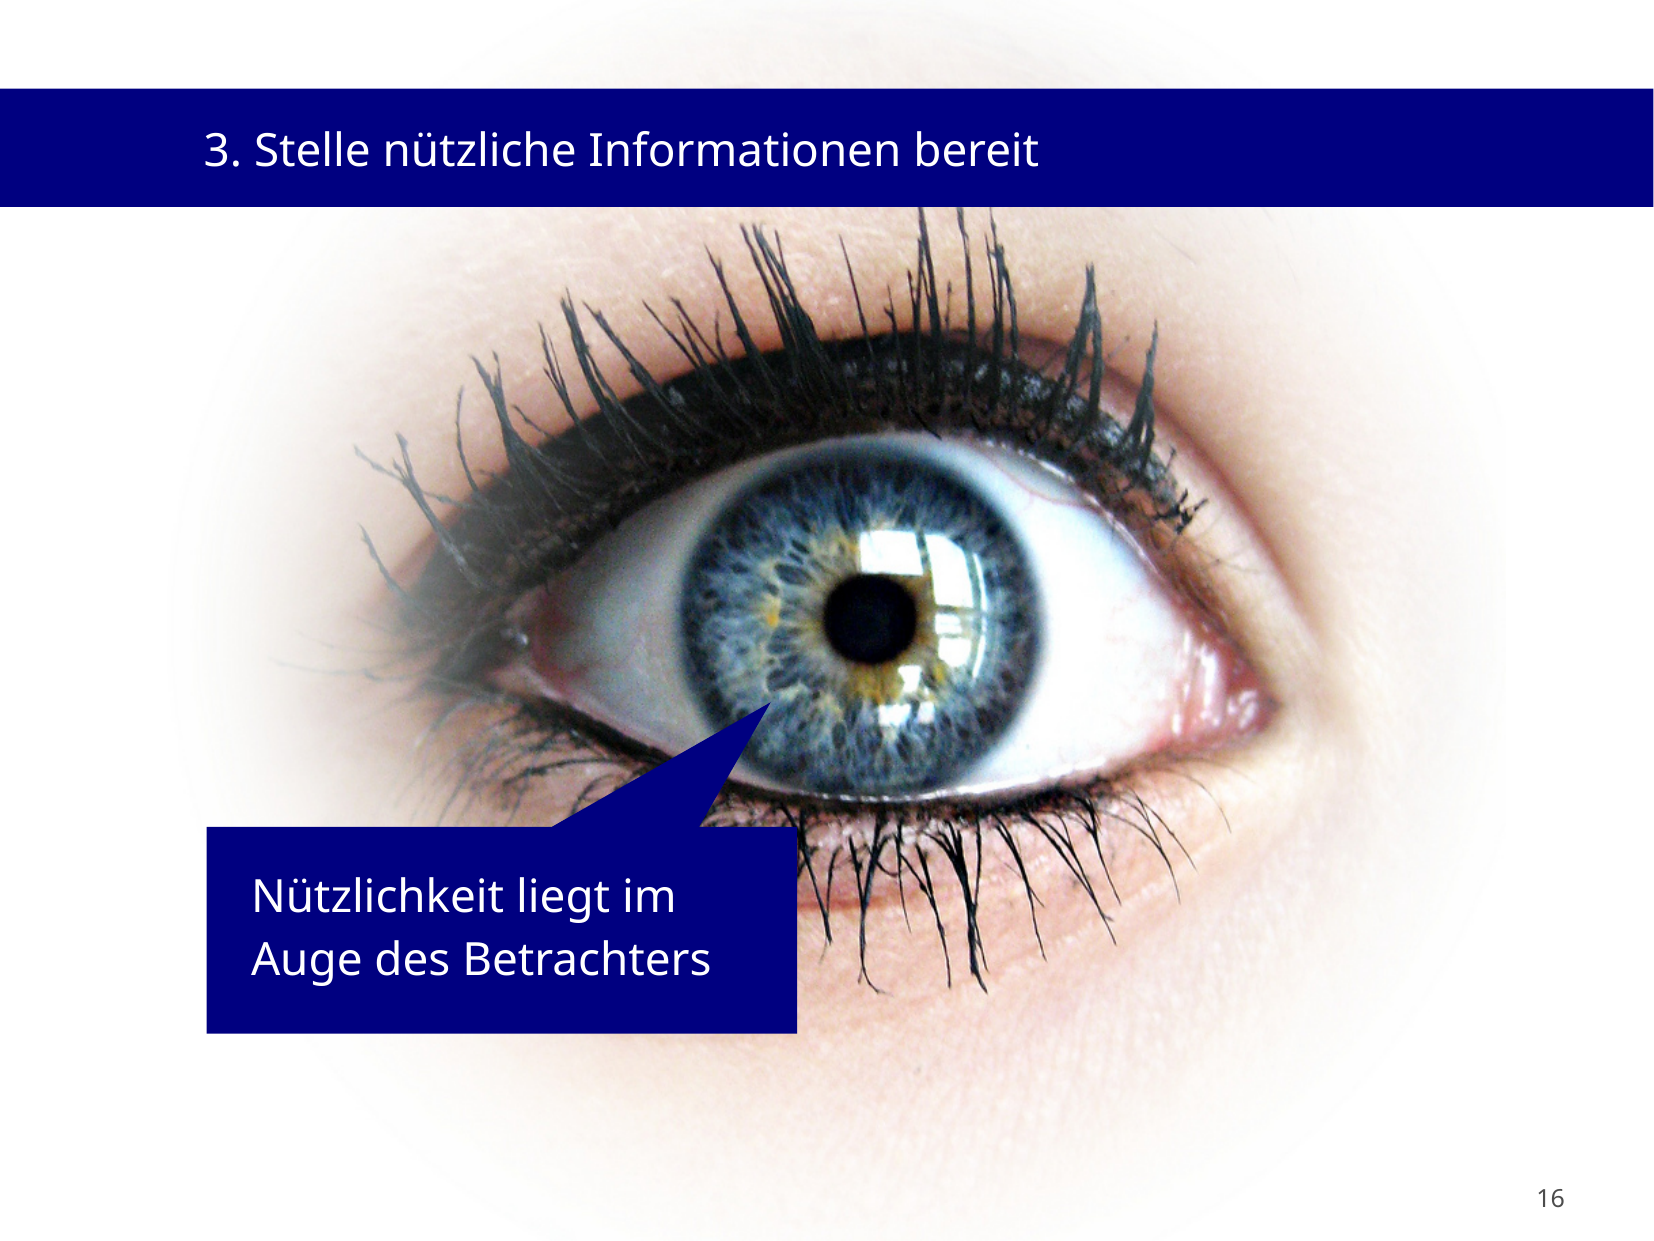

3. Stelle nützliche Informationen bereit
Nützlichkeit liegt im
Auge des Betrachters